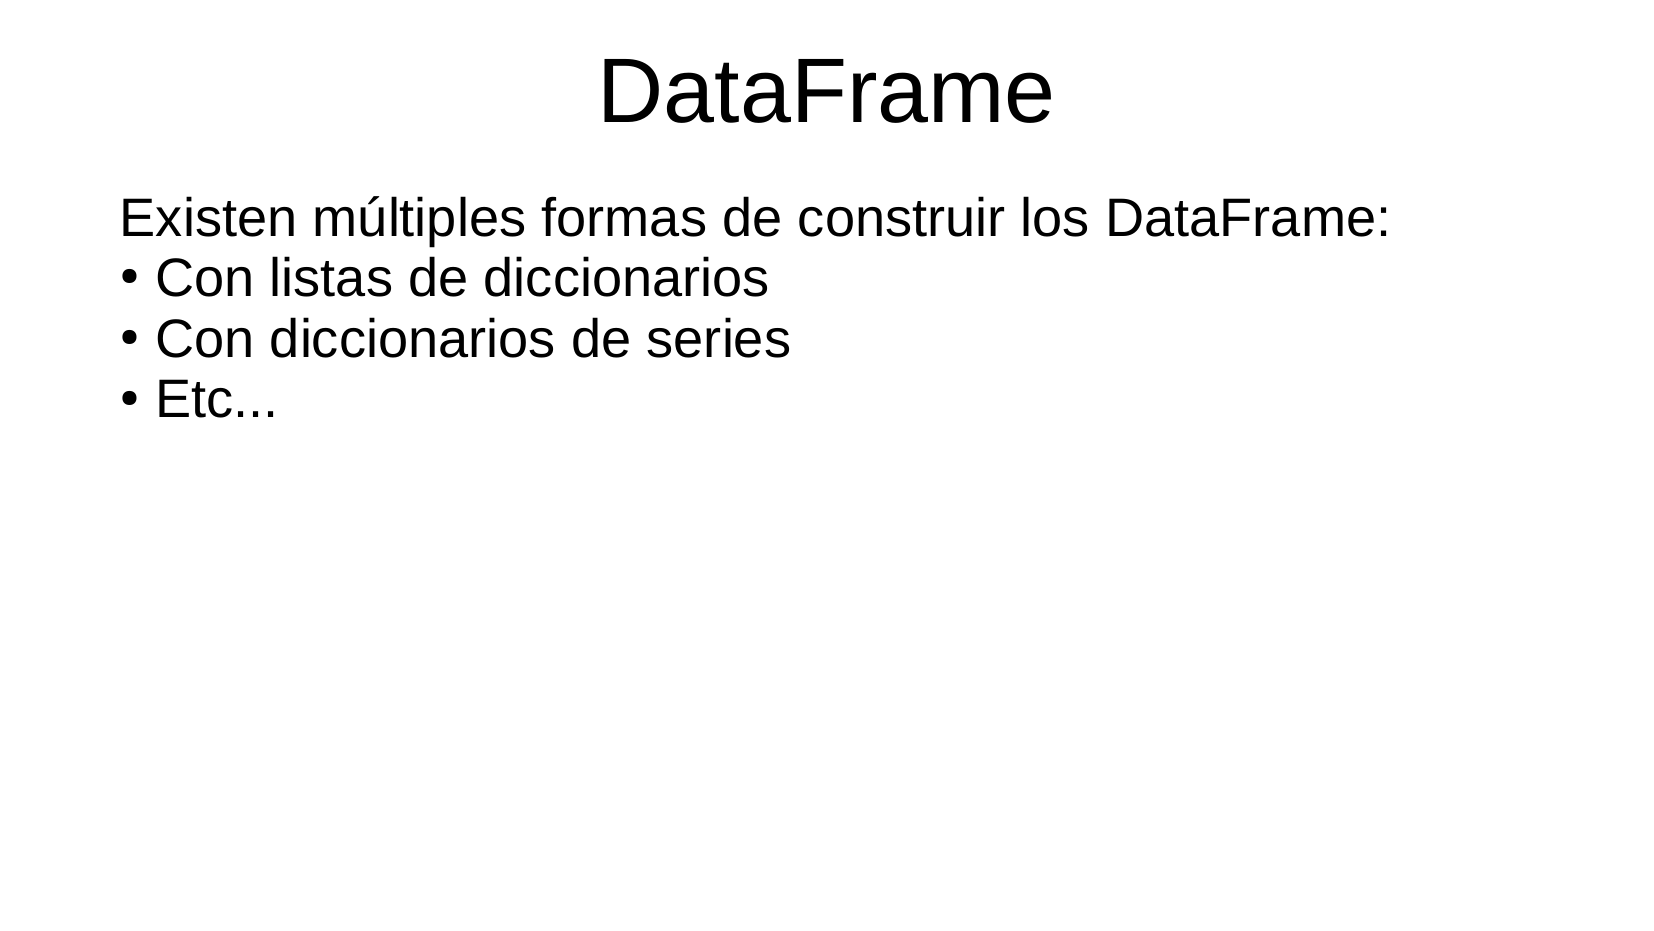

# DataFrame
Existen múltiples formas de construir los DataFrame:
Con listas de diccionarios
Con diccionarios de series
Etc...